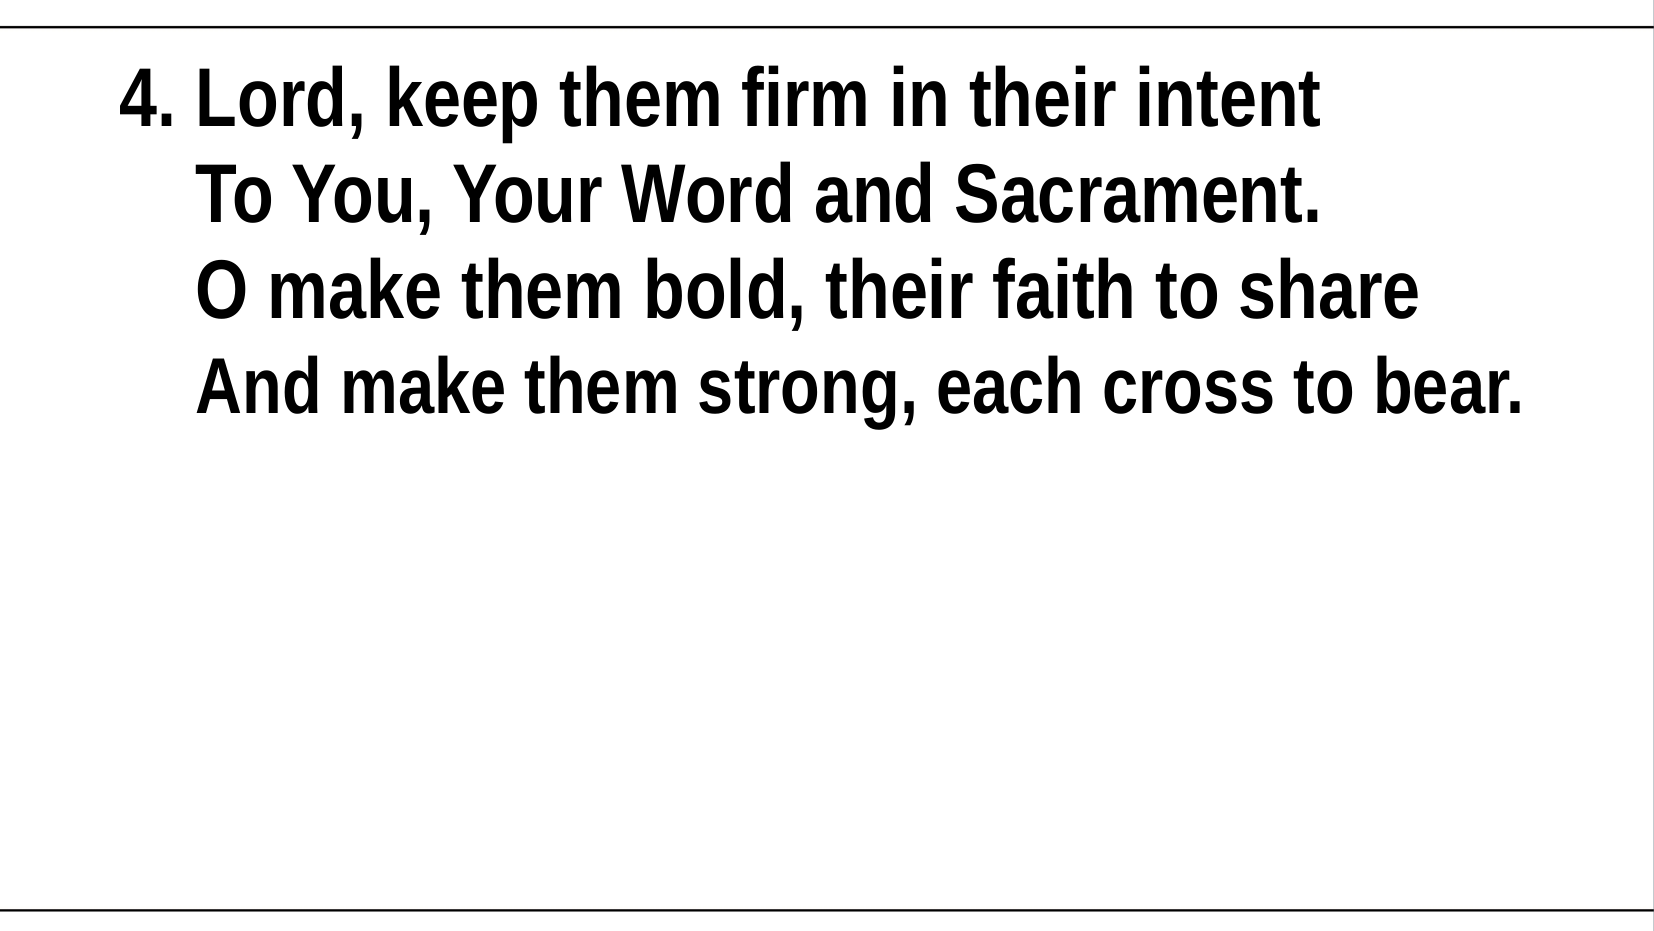

4. Lord, keep them firm in their intent
 To You, Your Word and Sacrament.
 O make them bold, their faith to share
 And make them strong, each cross to bear.